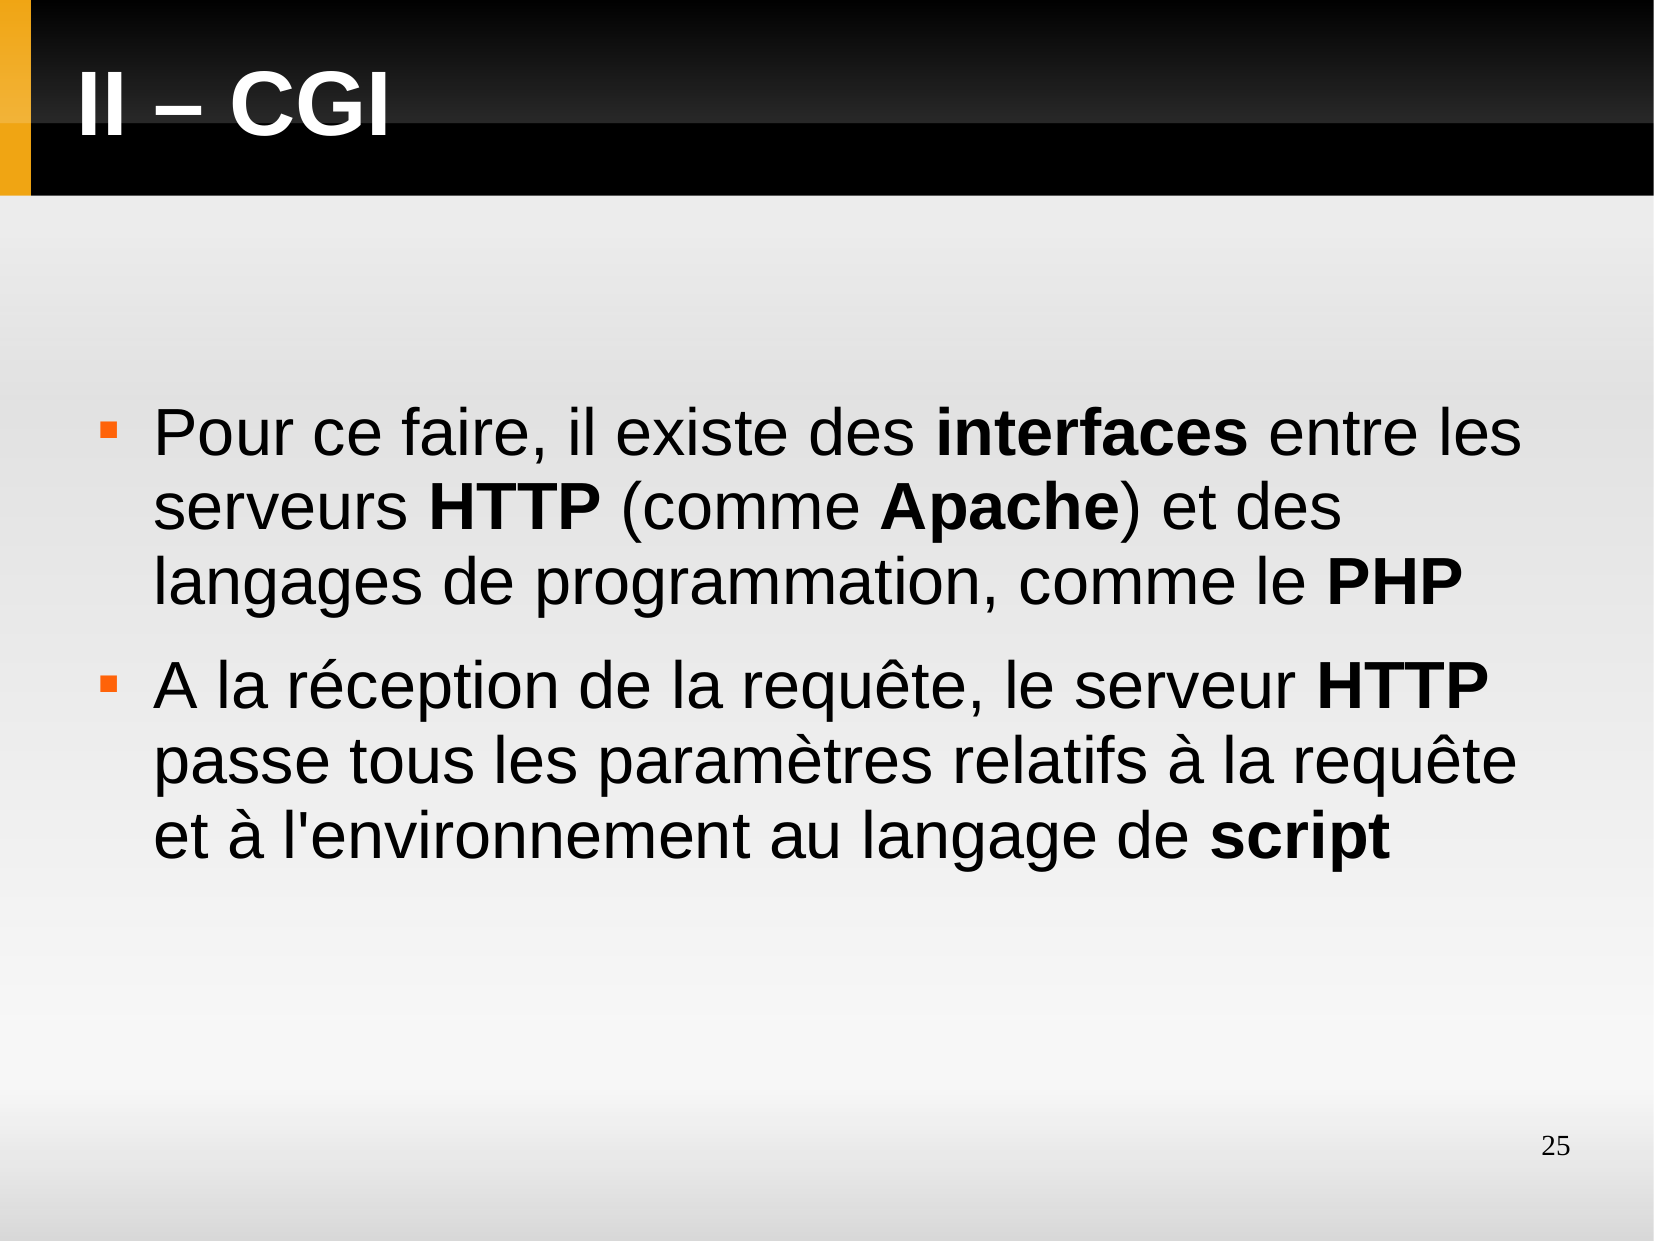

# II – CGI
Pour ce faire, il existe des interfaces entre les serveurs HTTP (comme Apache) et des langages de programmation, comme le PHP
A la réception de la requête, le serveur HTTP passe tous les paramètres relatifs à la requête et à l'environnement au langage de script
25